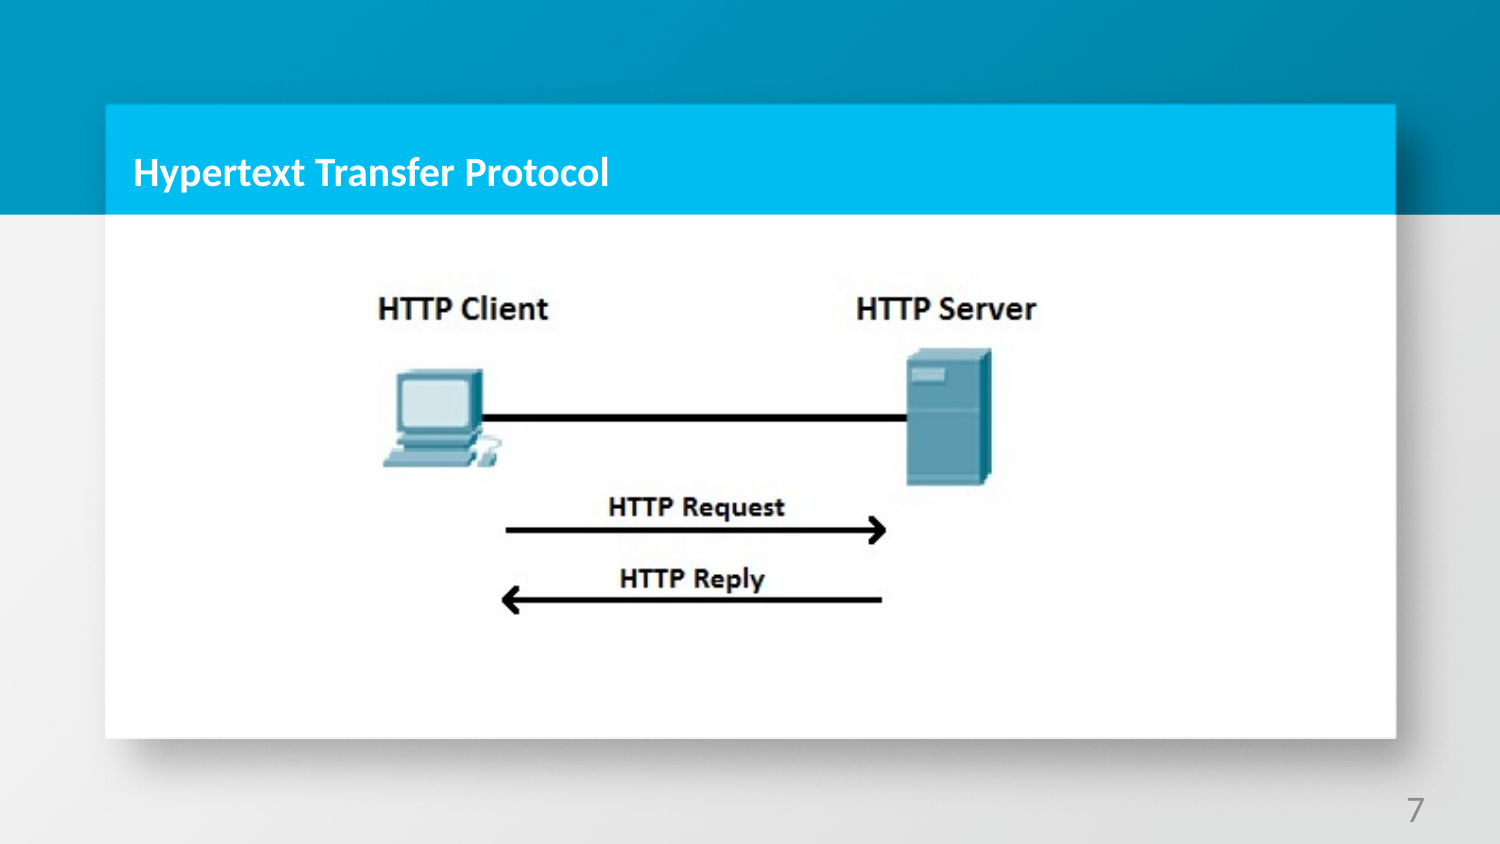

# Hypertext Transfer Protocol
Naveed Rana
7